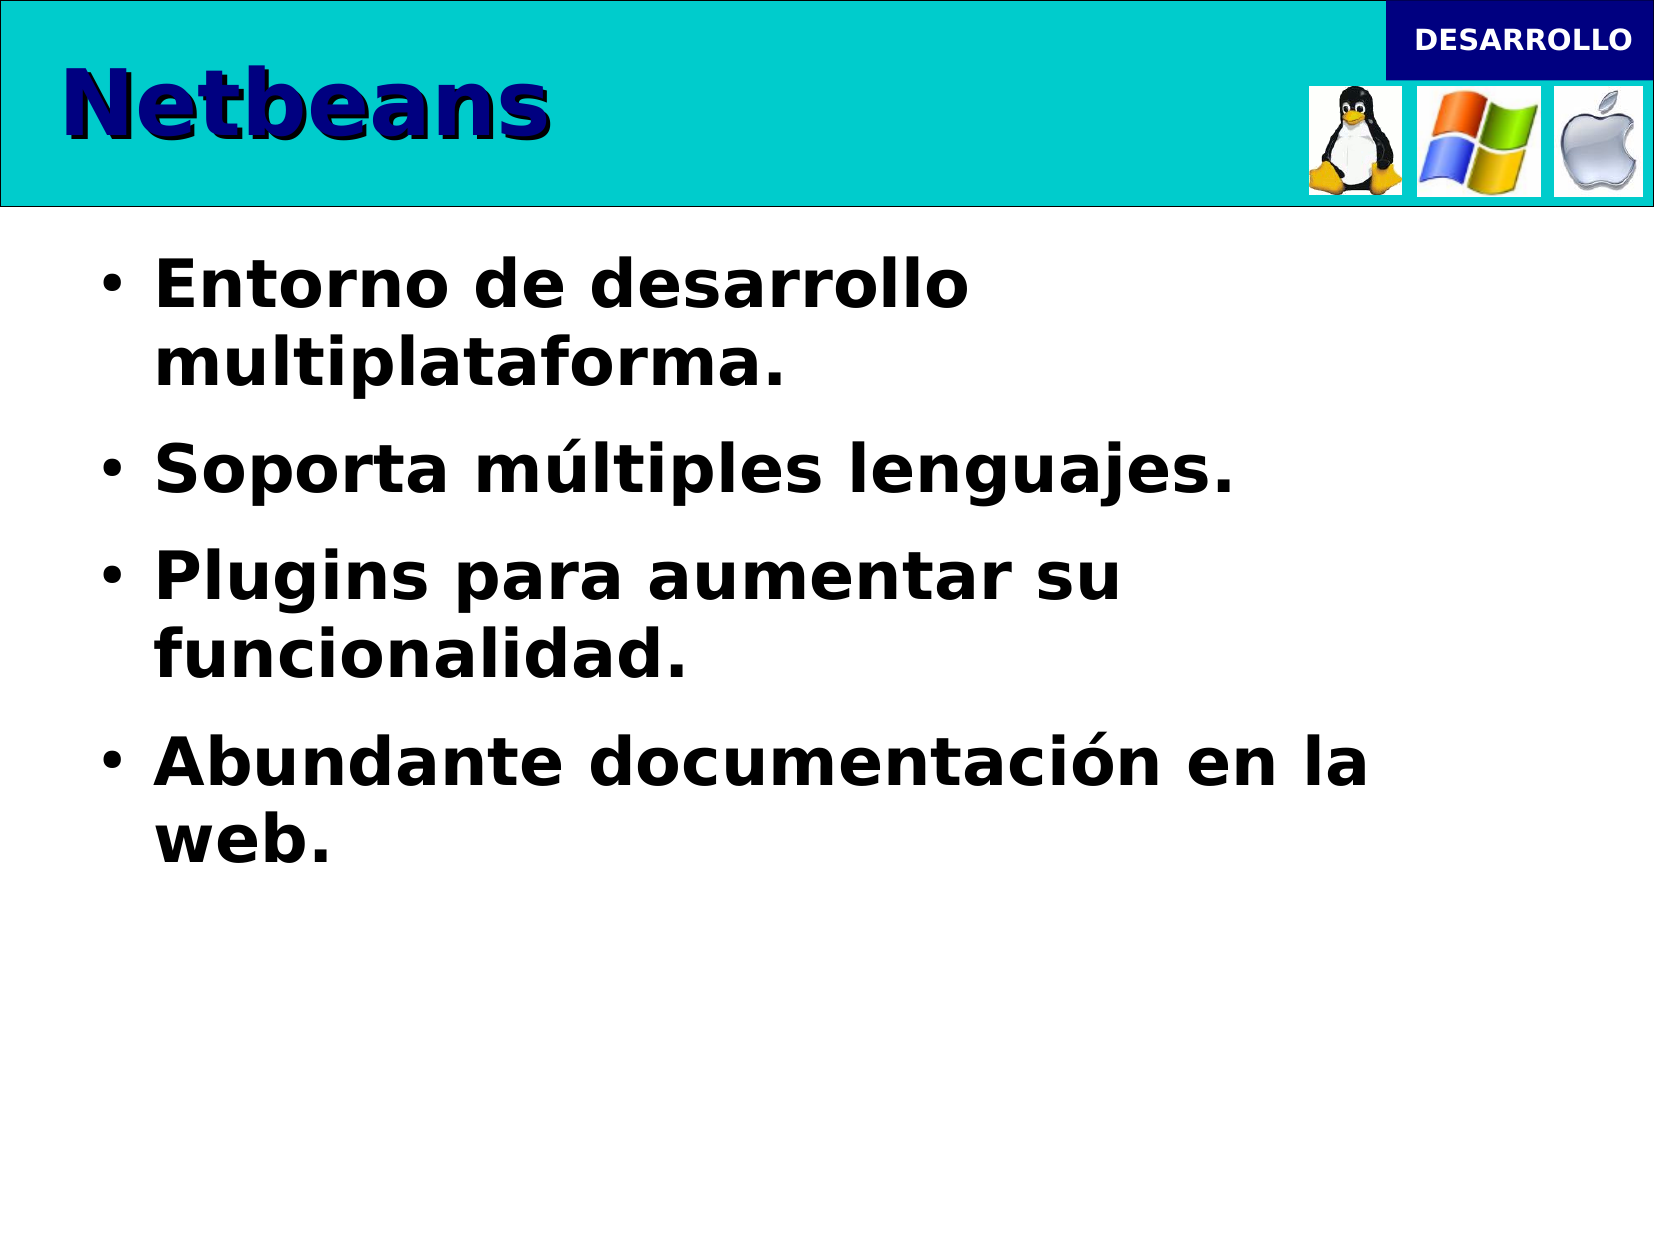

DESARROLLO
# Netbeans
Entorno de desarrollo multiplataforma.
Soporta múltiples lenguajes.
Plugins para aumentar su funcionalidad.
Abundante documentación en la web.